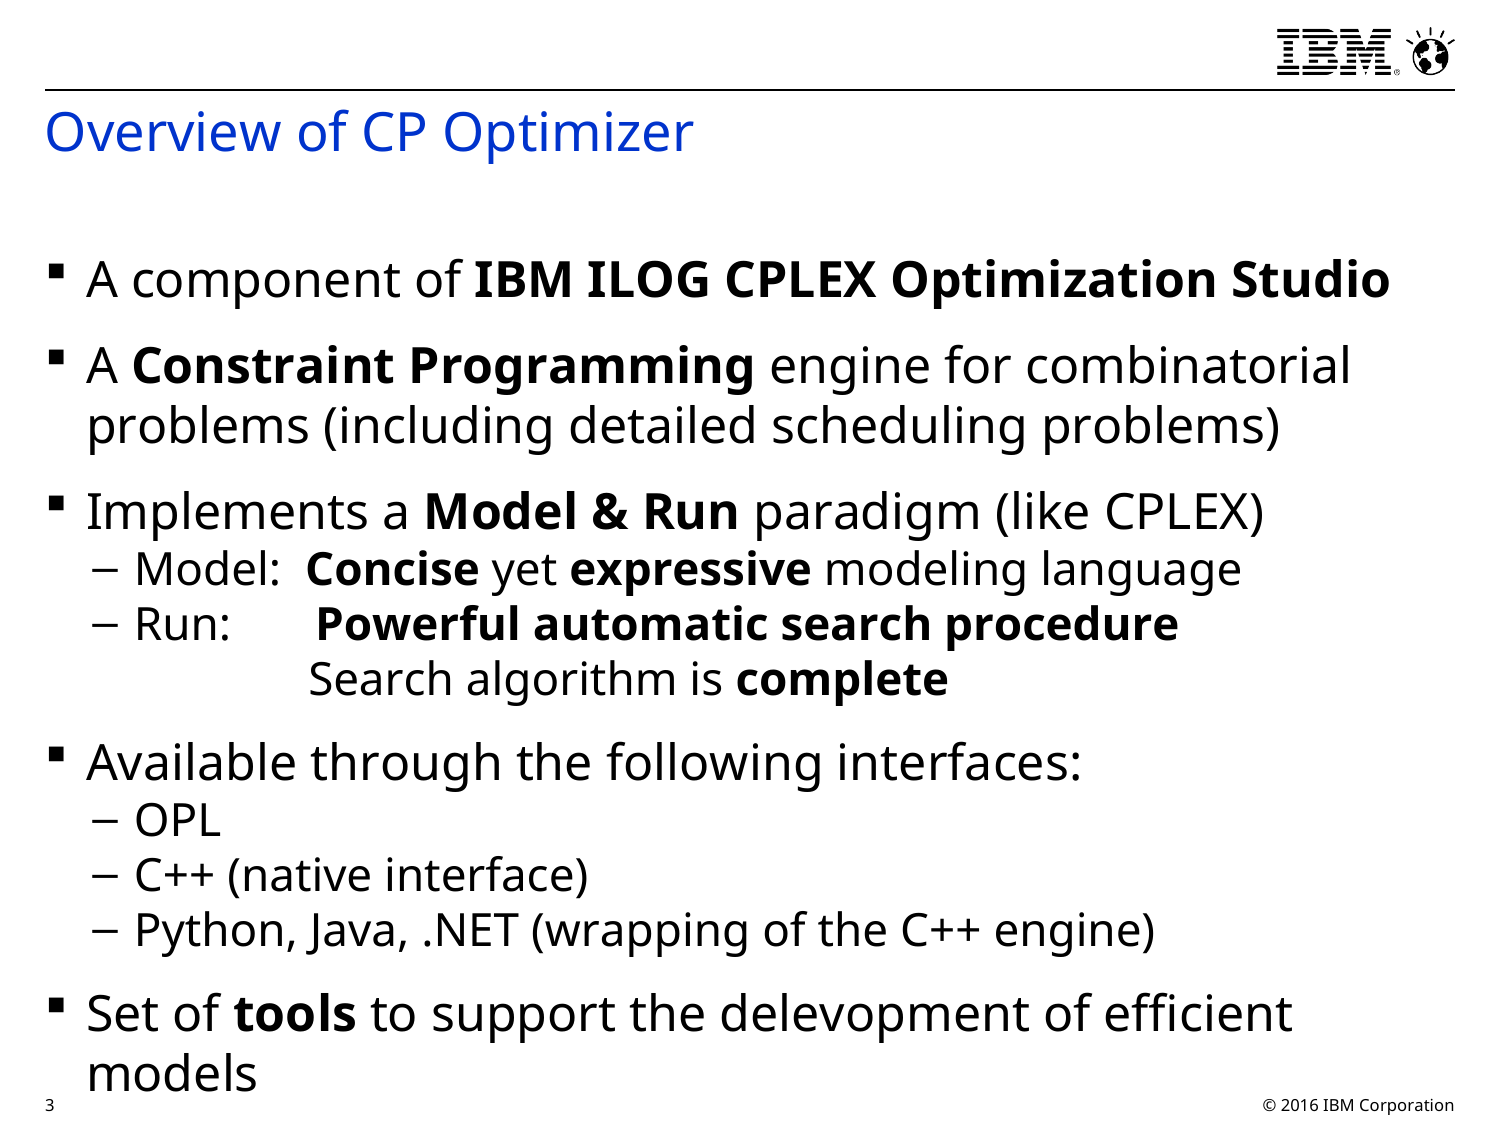

# Overview of CP Optimizer
A component of IBM ILOG CPLEX Optimization Studio
A Constraint Programming engine for combinatorial problems (including detailed scheduling problems)
Implements a Model & Run paradigm (like CPLEX)
Model: Concise yet expressive modeling language
Run: Powerful automatic search procedure
 	 Search algorithm is complete
Available through the following interfaces:
OPL
C++ (native interface)
Python, Java, .NET (wrapping of the C++ engine)
Set of tools to support the delevopment of efficient models
3